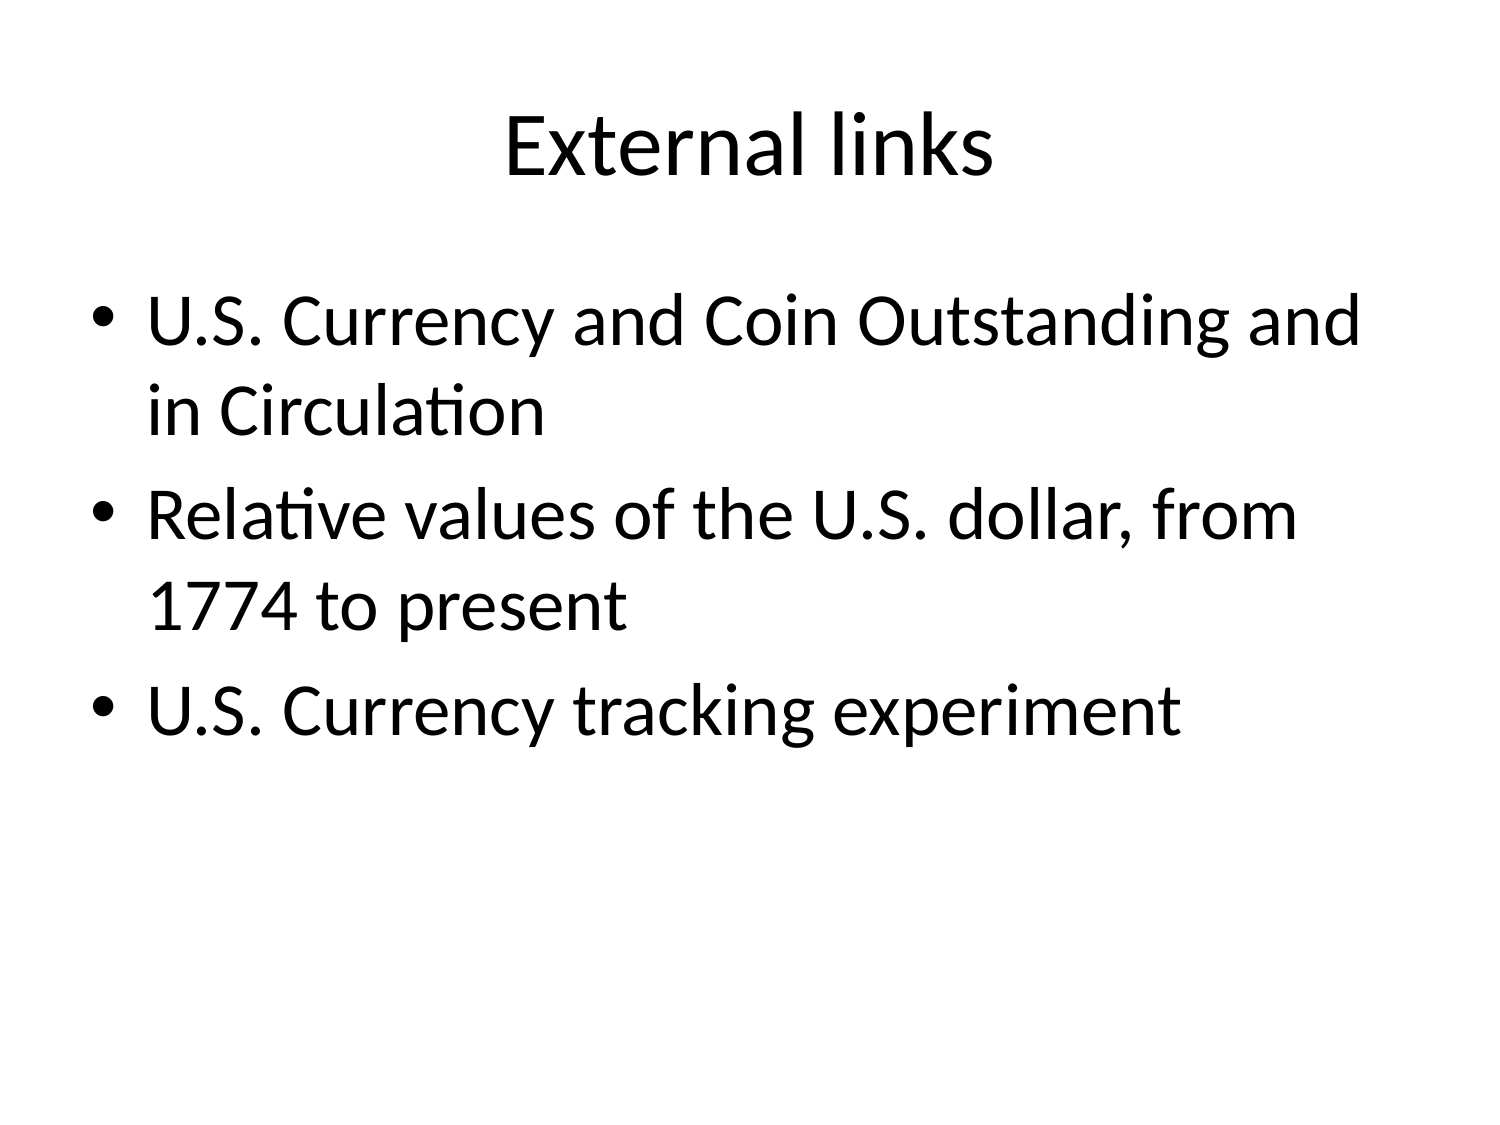

# External links
U.S. Currency and Coin Outstanding and in Circulation
Relative values of the U.S. dollar, from 1774 to present
U.S. Currency tracking experiment